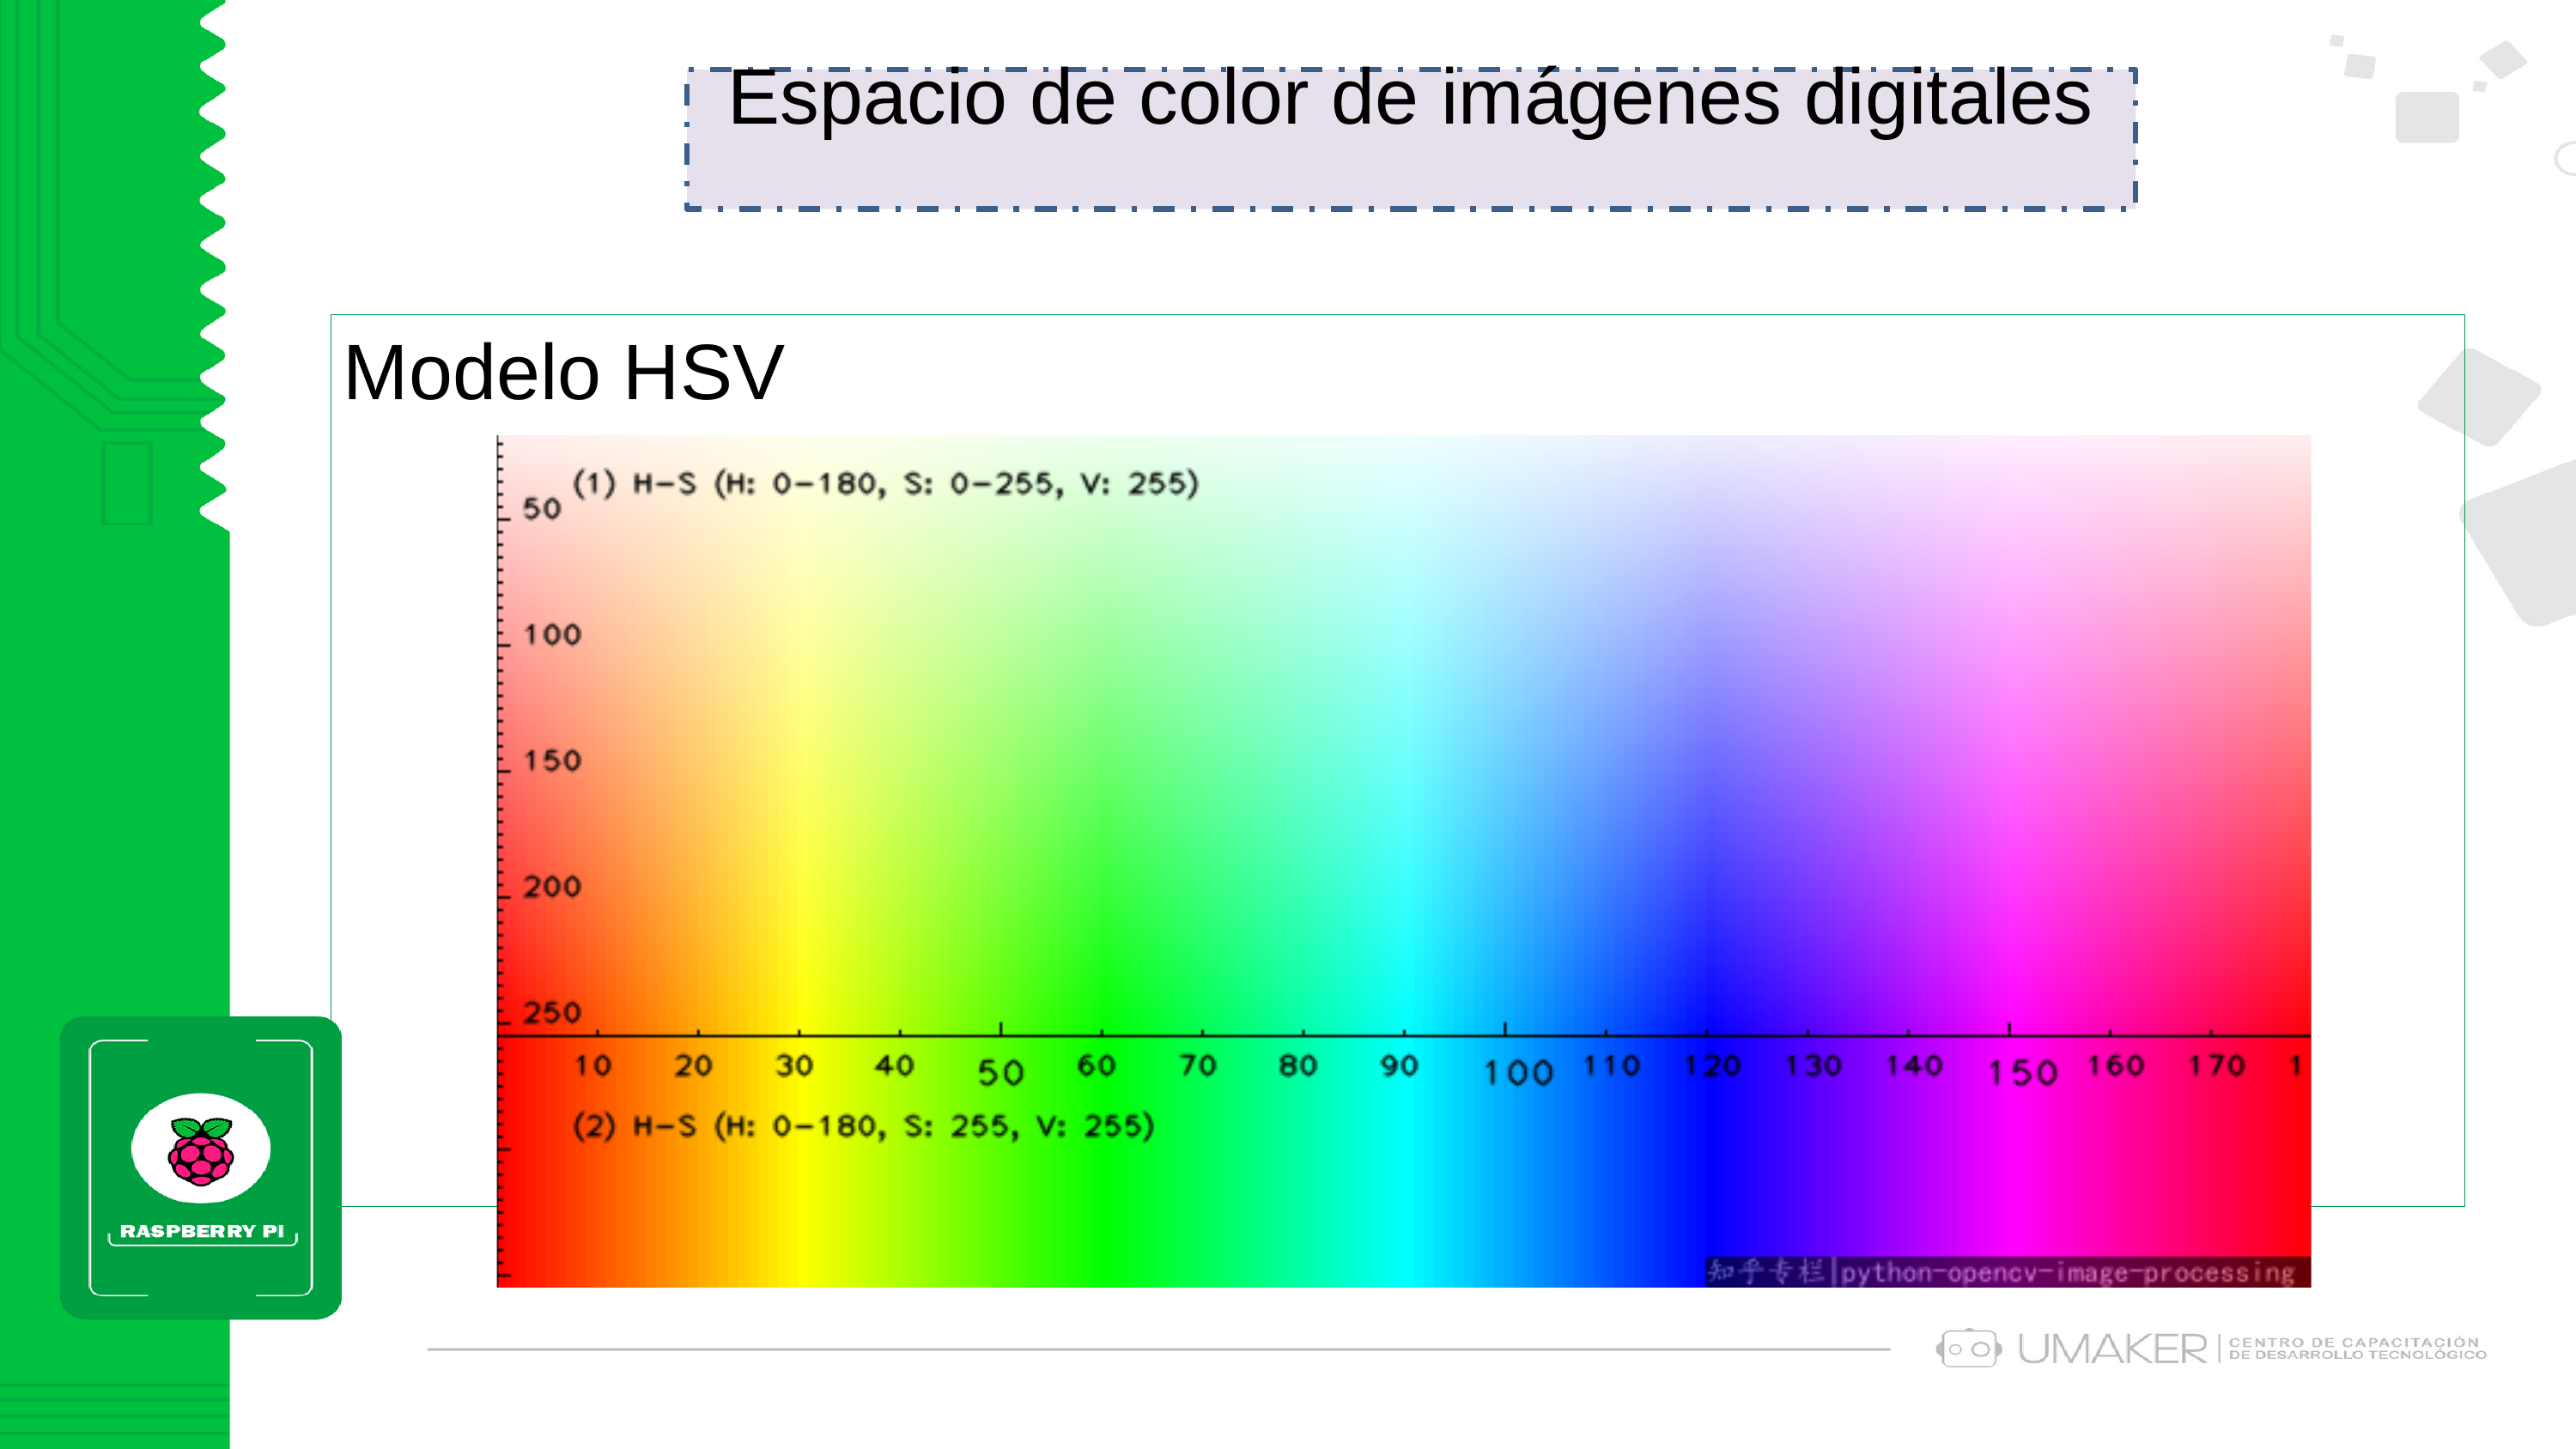

Espacio de color de imágenes digitales
Modelo HSV